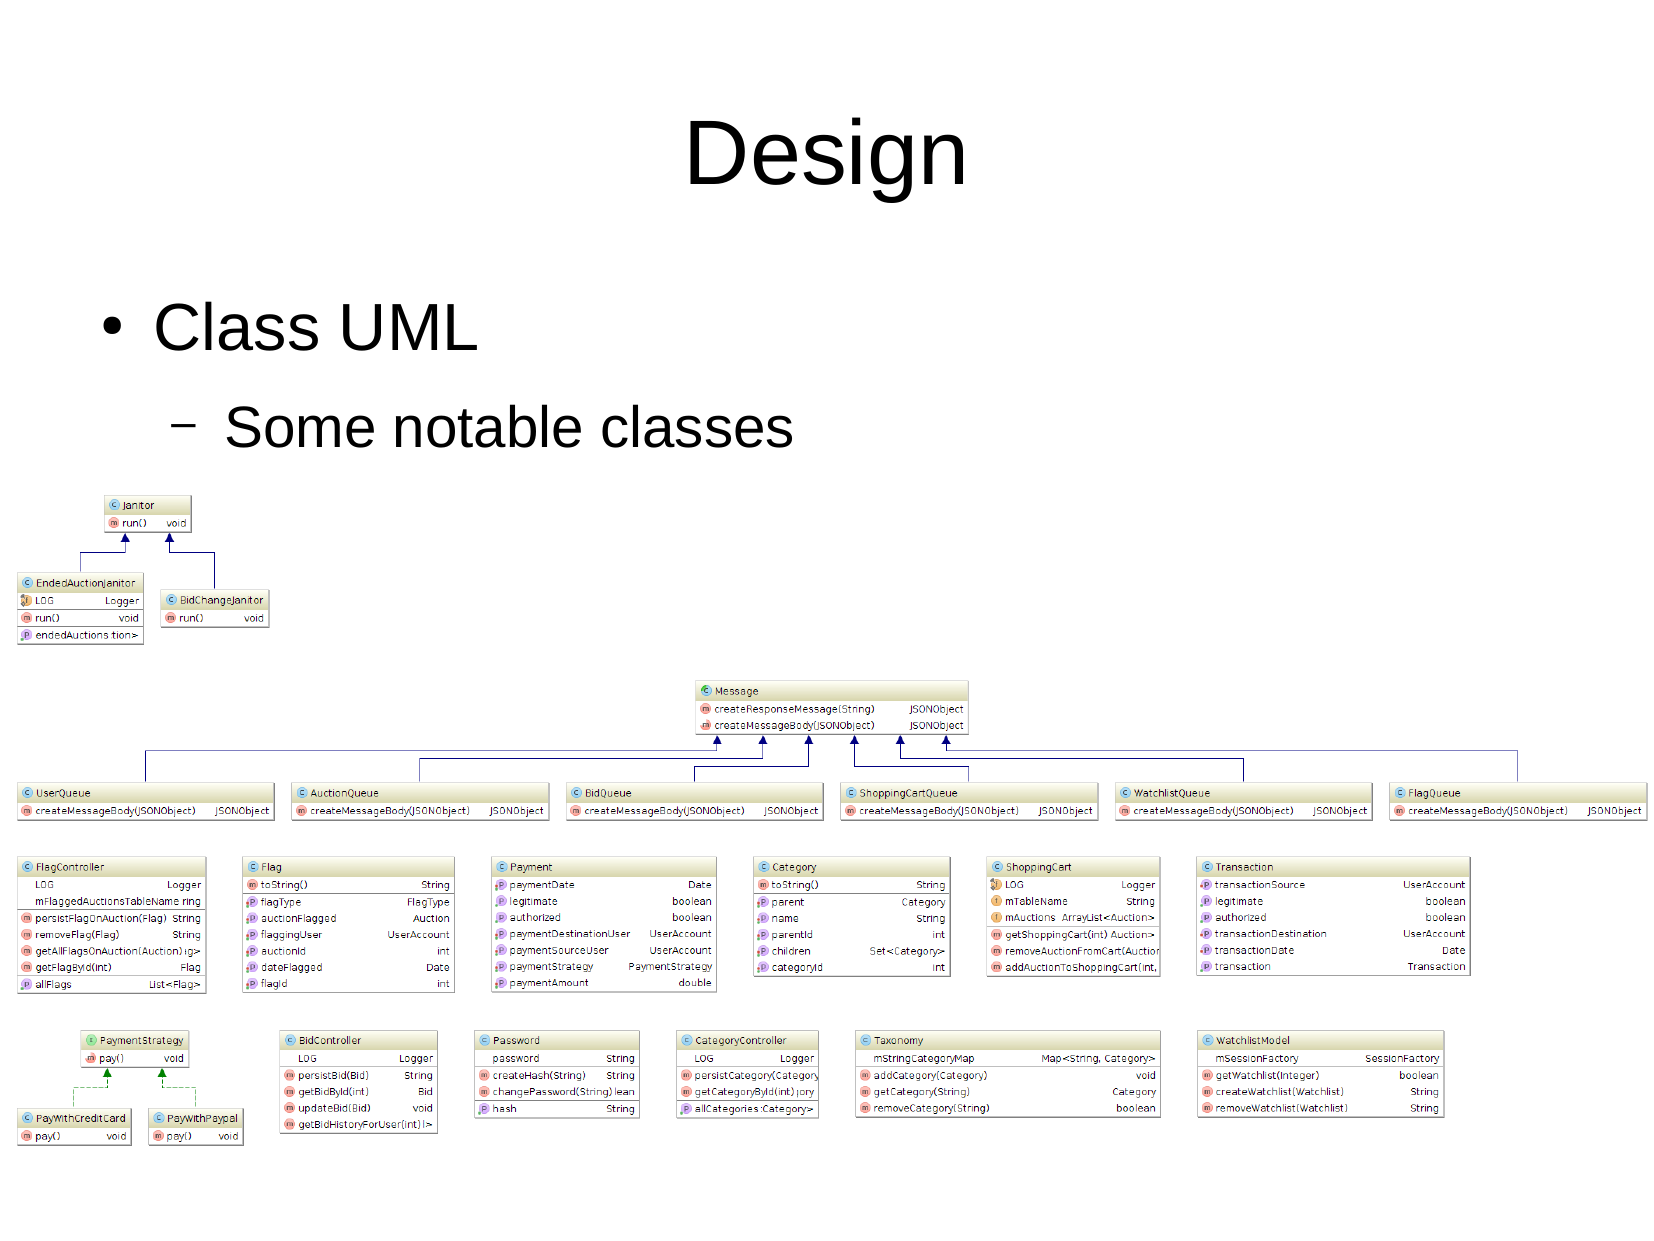

# Design
Class UML
Some notable classes